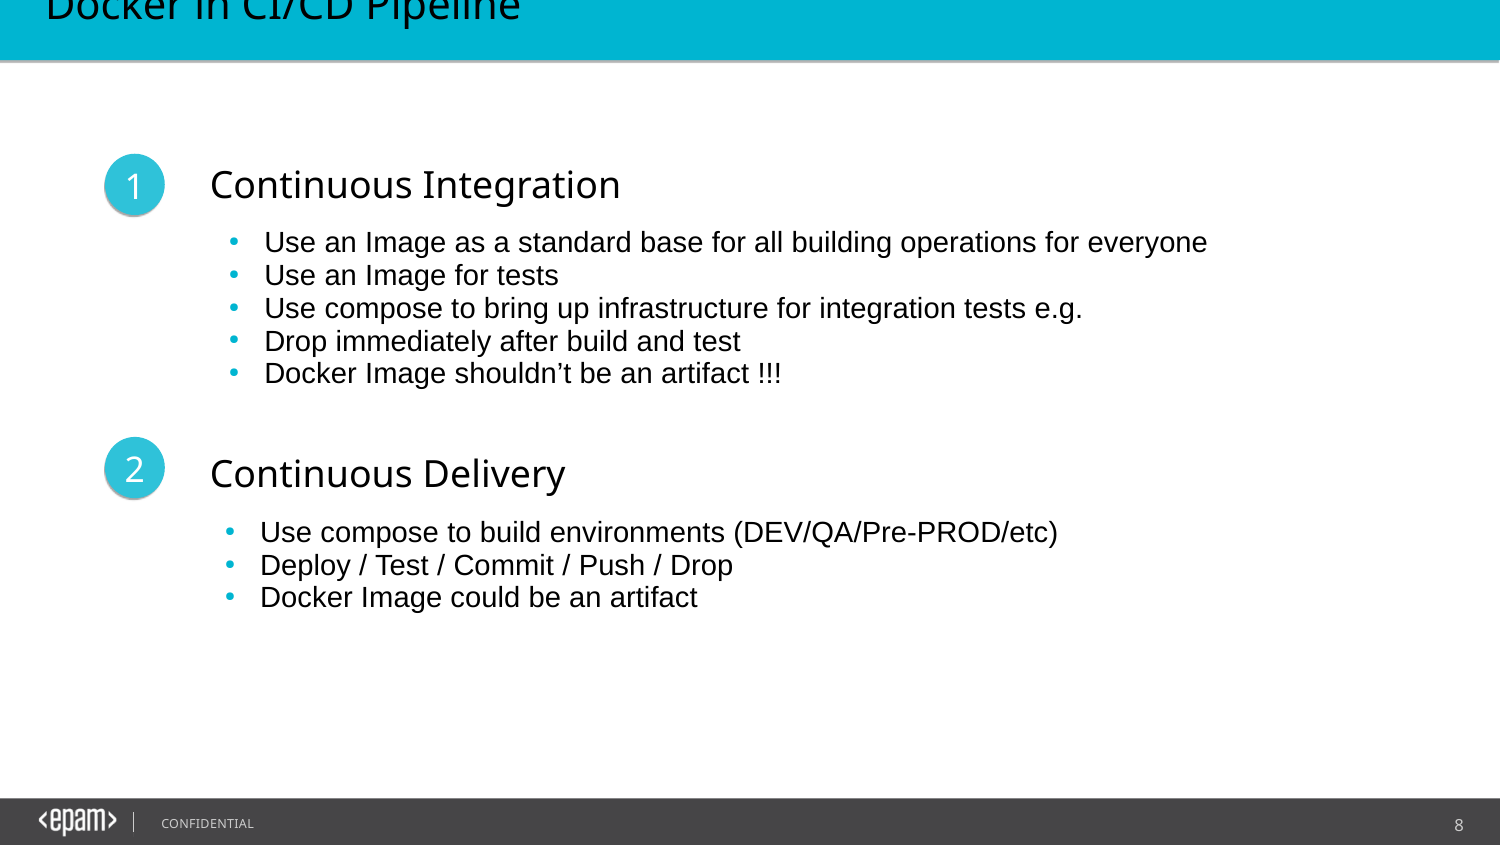

# Docker in CI/CD Pipeline
Continuous Integration
1
Use an Image as a standard base for all building operations for everyone
Use an Image for tests
Use compose to bring up infrastructure for integration tests e.g.
Drop immediately after build and test
Docker Image shouldn’t be an artifact !!!
2
Continuous Delivery
Use compose to build environments (DEV/QA/Pre-PROD/etc)
Deploy / Test / Commit / Push / Drop
Docker Image could be an artifact